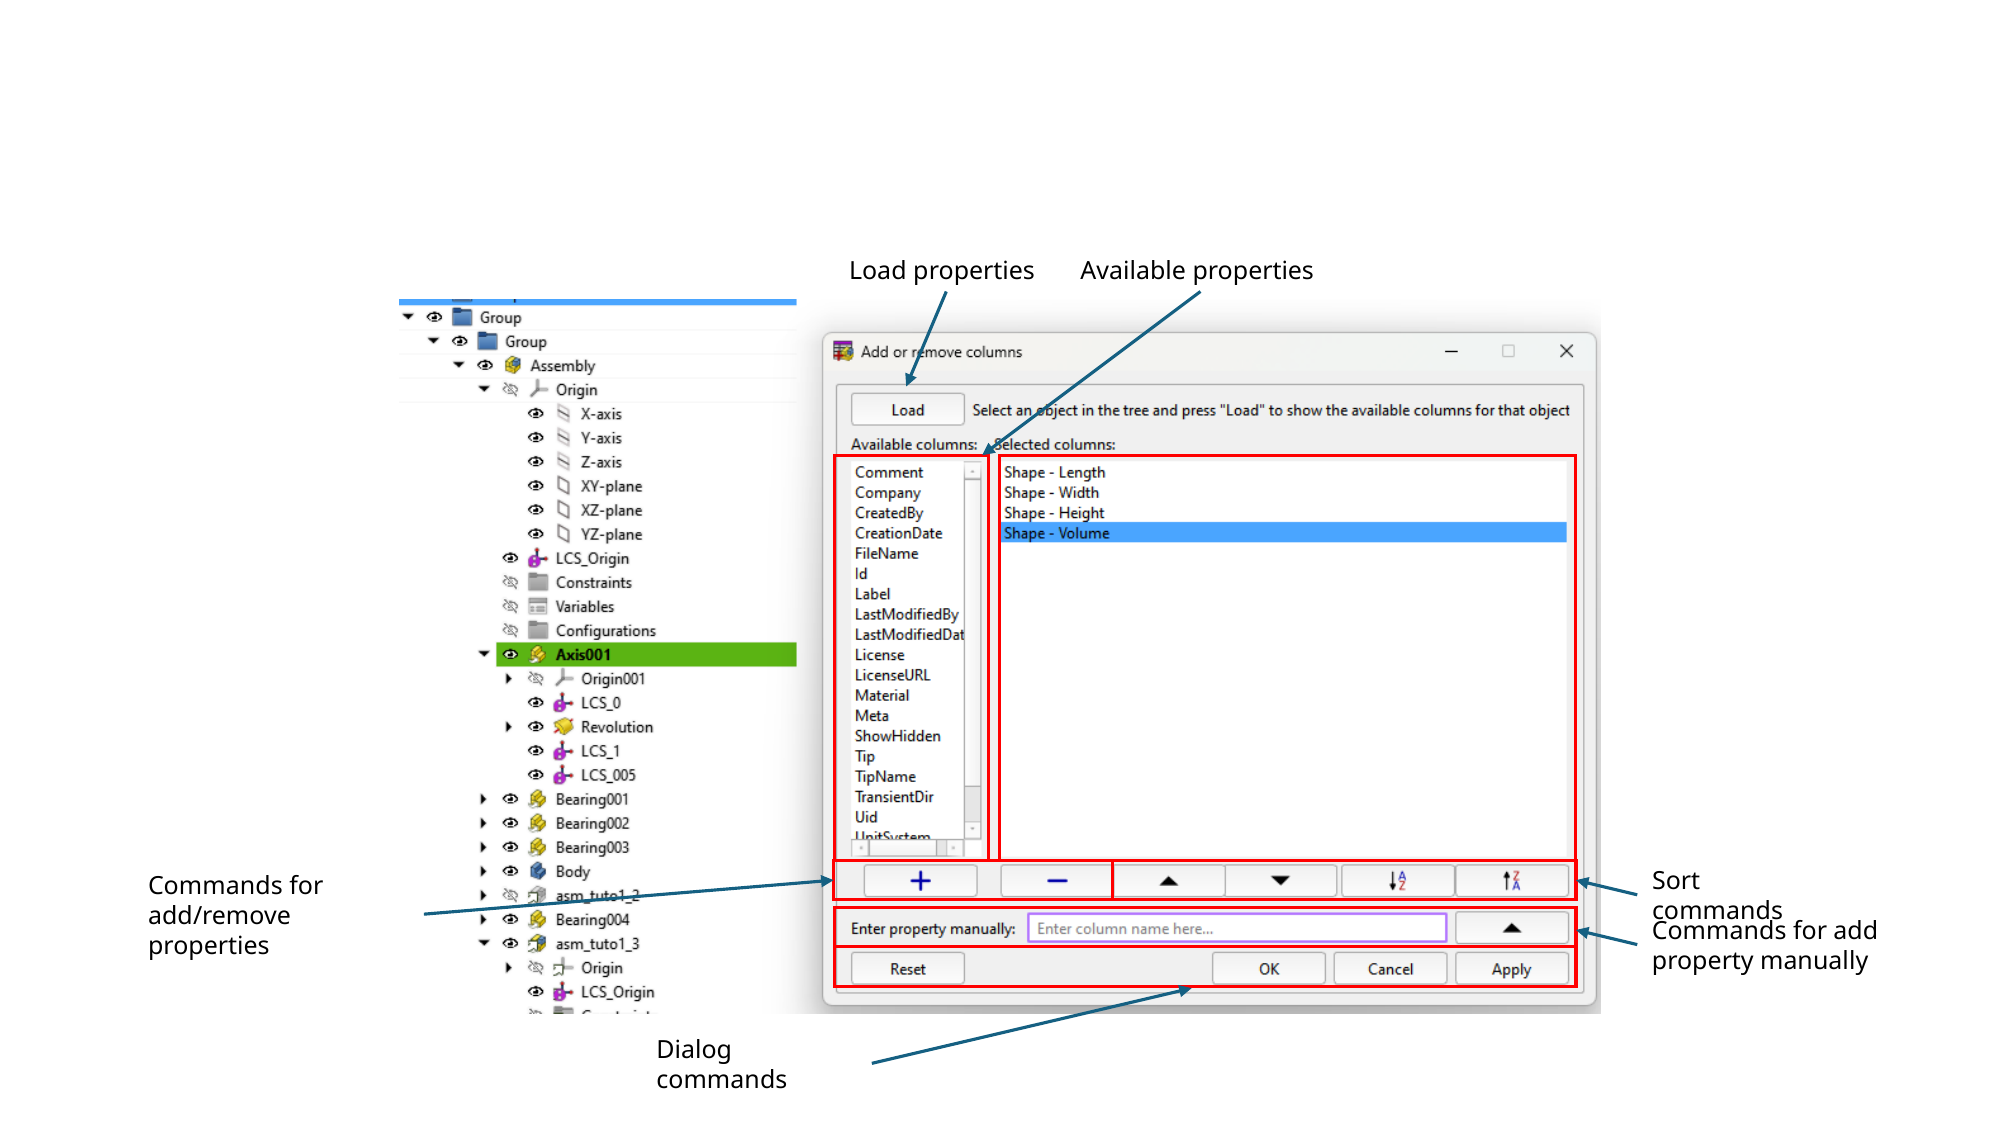

Load properties
Available properties
Sort commands
Commands for add/remove properties
Commands for add property manually
Dialog commands